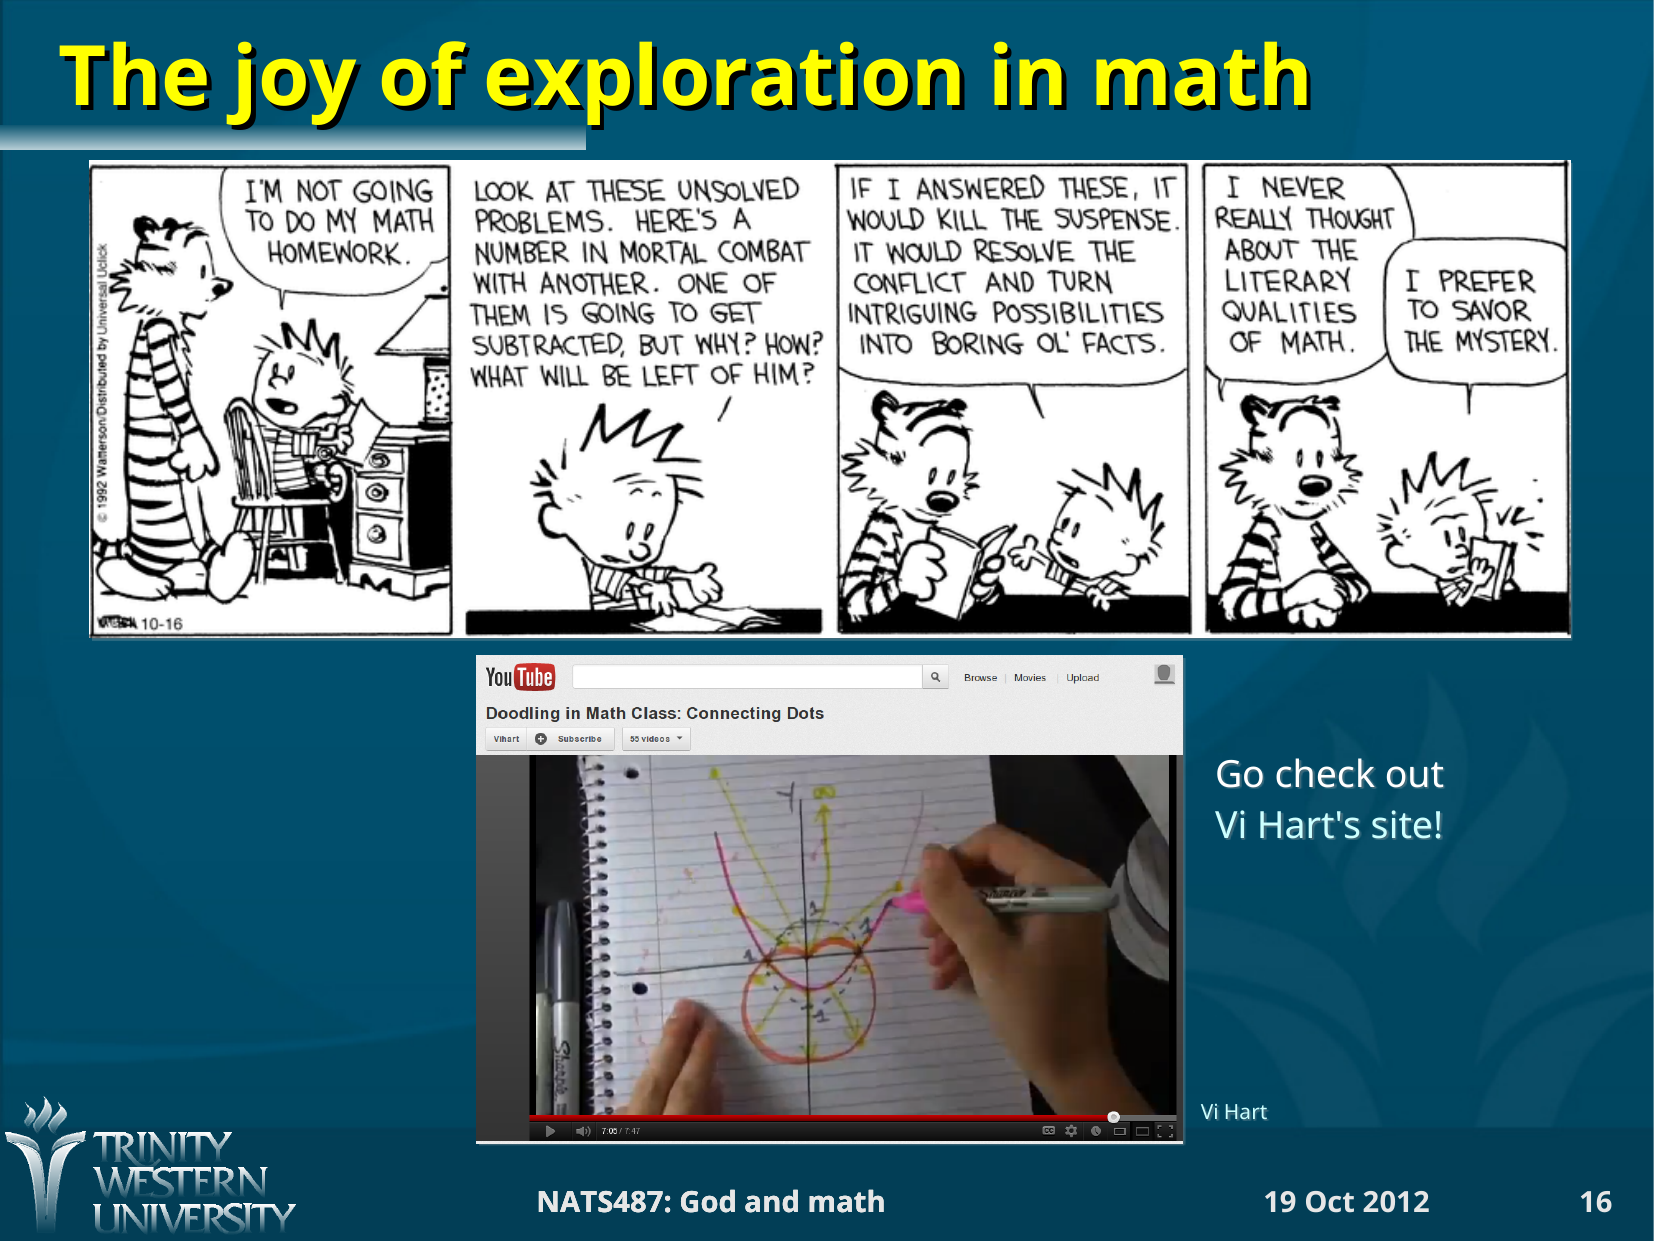

# The joy of exploration in math
Go check out
Vi Hart's site!
Vi Hart
NATS487: God and math
19 Oct 2012
16